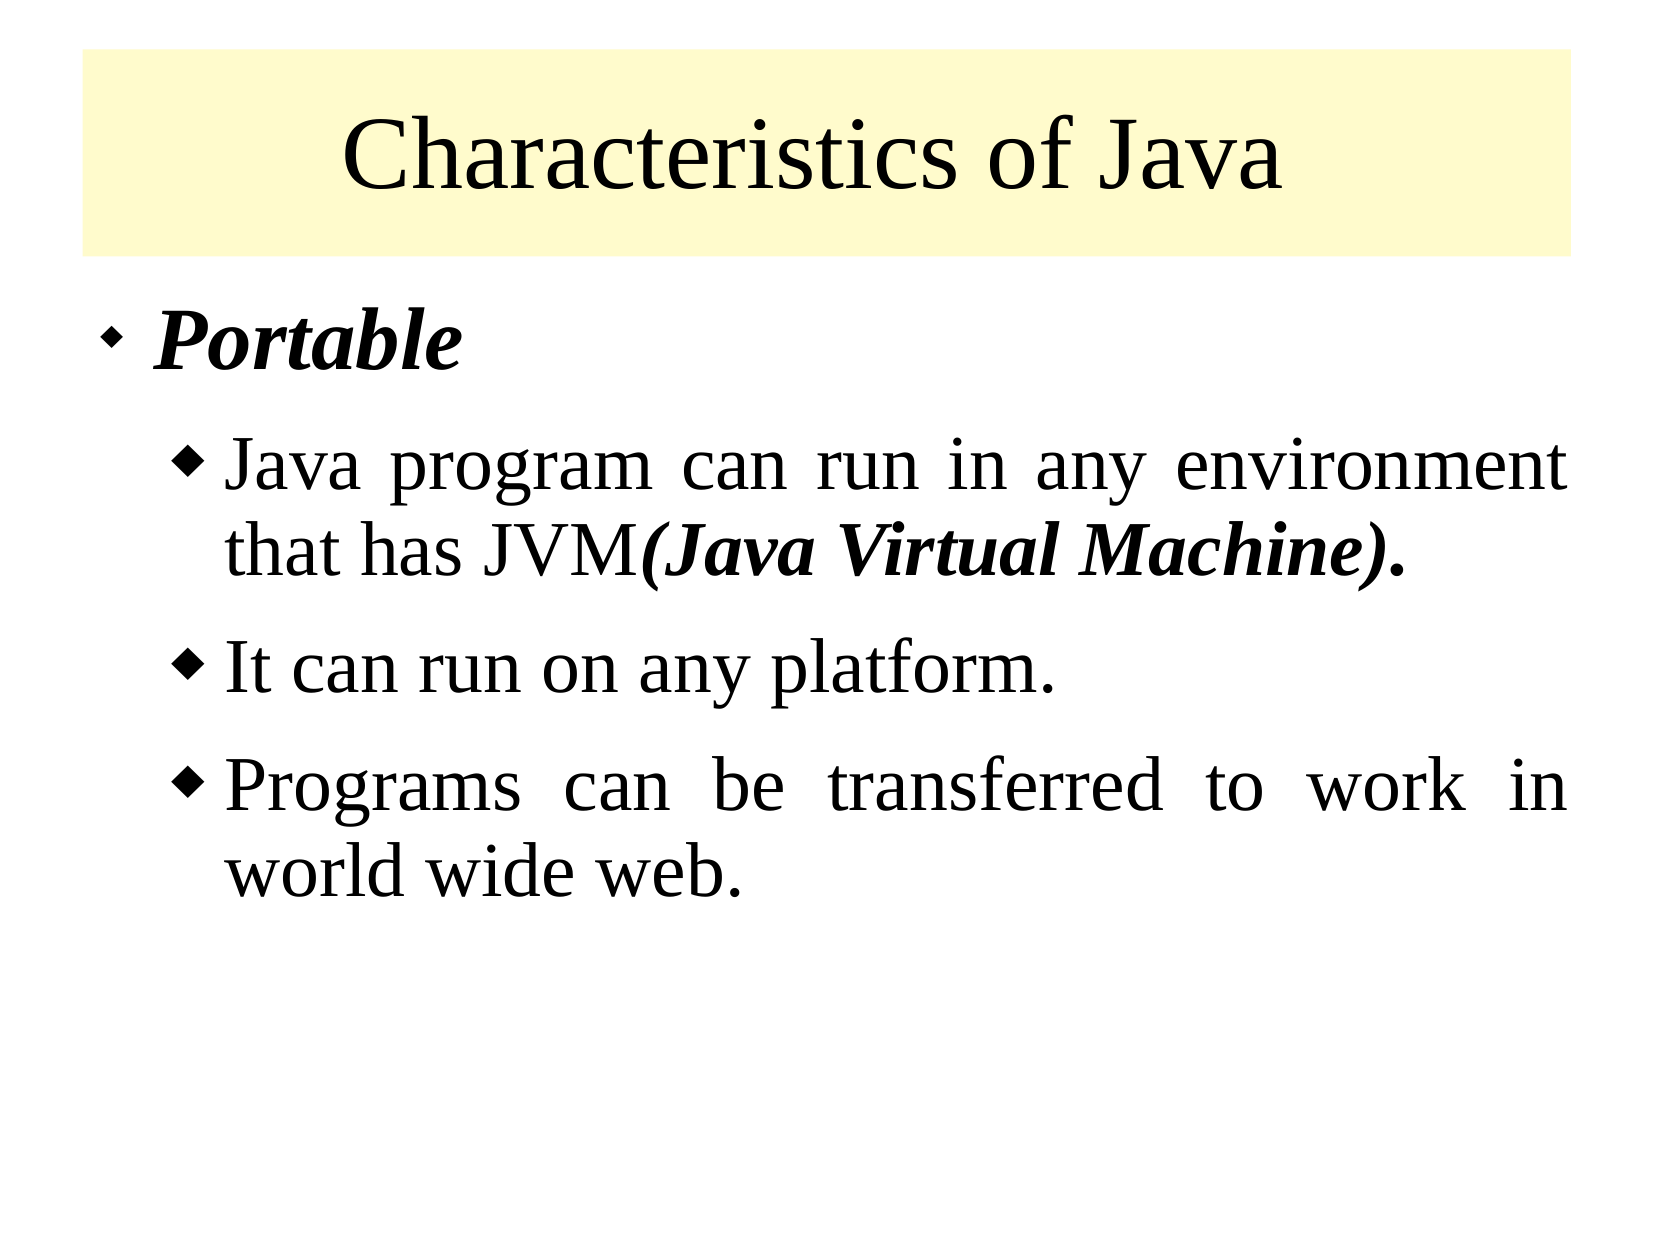

# Characteristics of Java
Portable
Java program can run in any environment that has JVM(Java Virtual Machine).
It can run on any platform.
Programs can be transferred to work in world wide web.